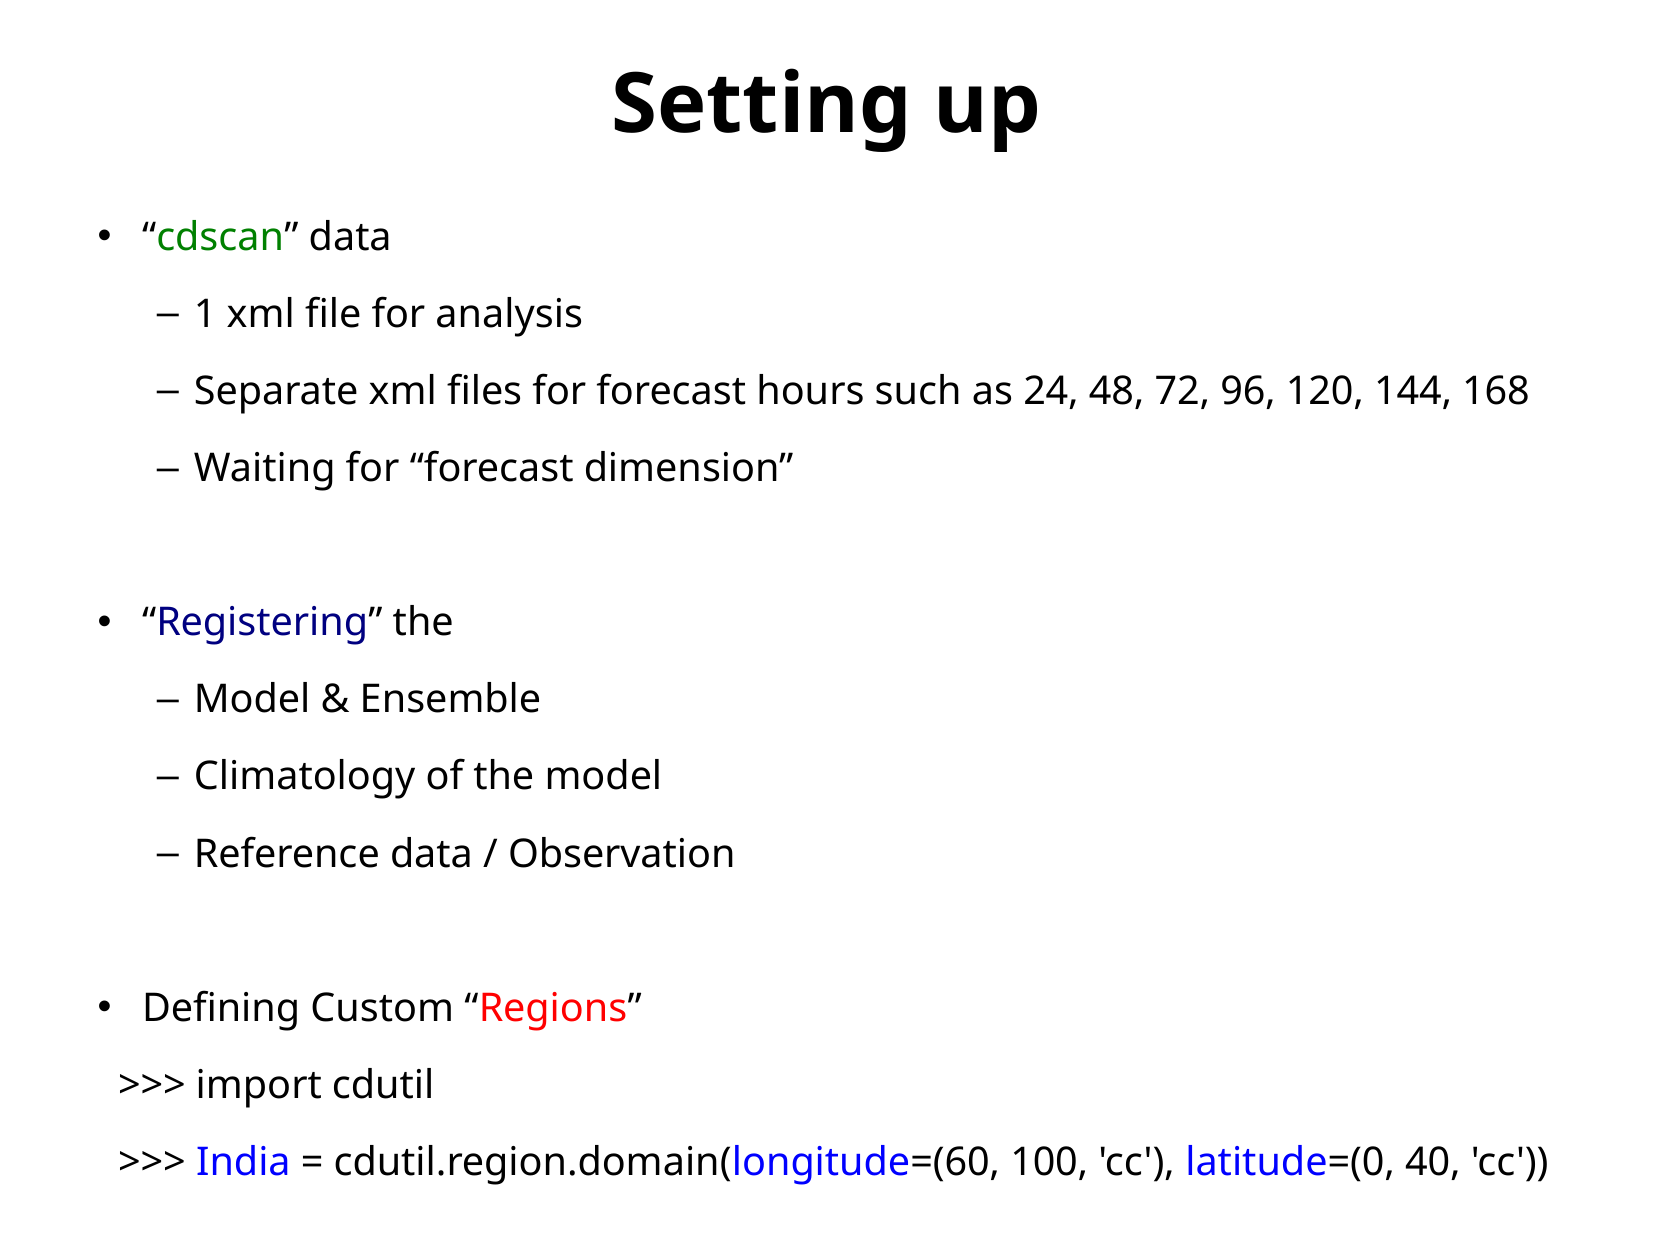

# Setting up
“cdscan” data
1 xml file for analysis
Separate xml files for forecast hours such as 24, 48, 72, 96, 120, 144, 168
Waiting for “forecast dimension”
“Registering” the
Model & Ensemble
Climatology of the model
Reference data / Observation
Defining Custom “Regions”
 >>> import cdutil
 >>> India = cdutil.region.domain(longitude=(60, 100, 'cc'), latitude=(0, 40, 'cc'))